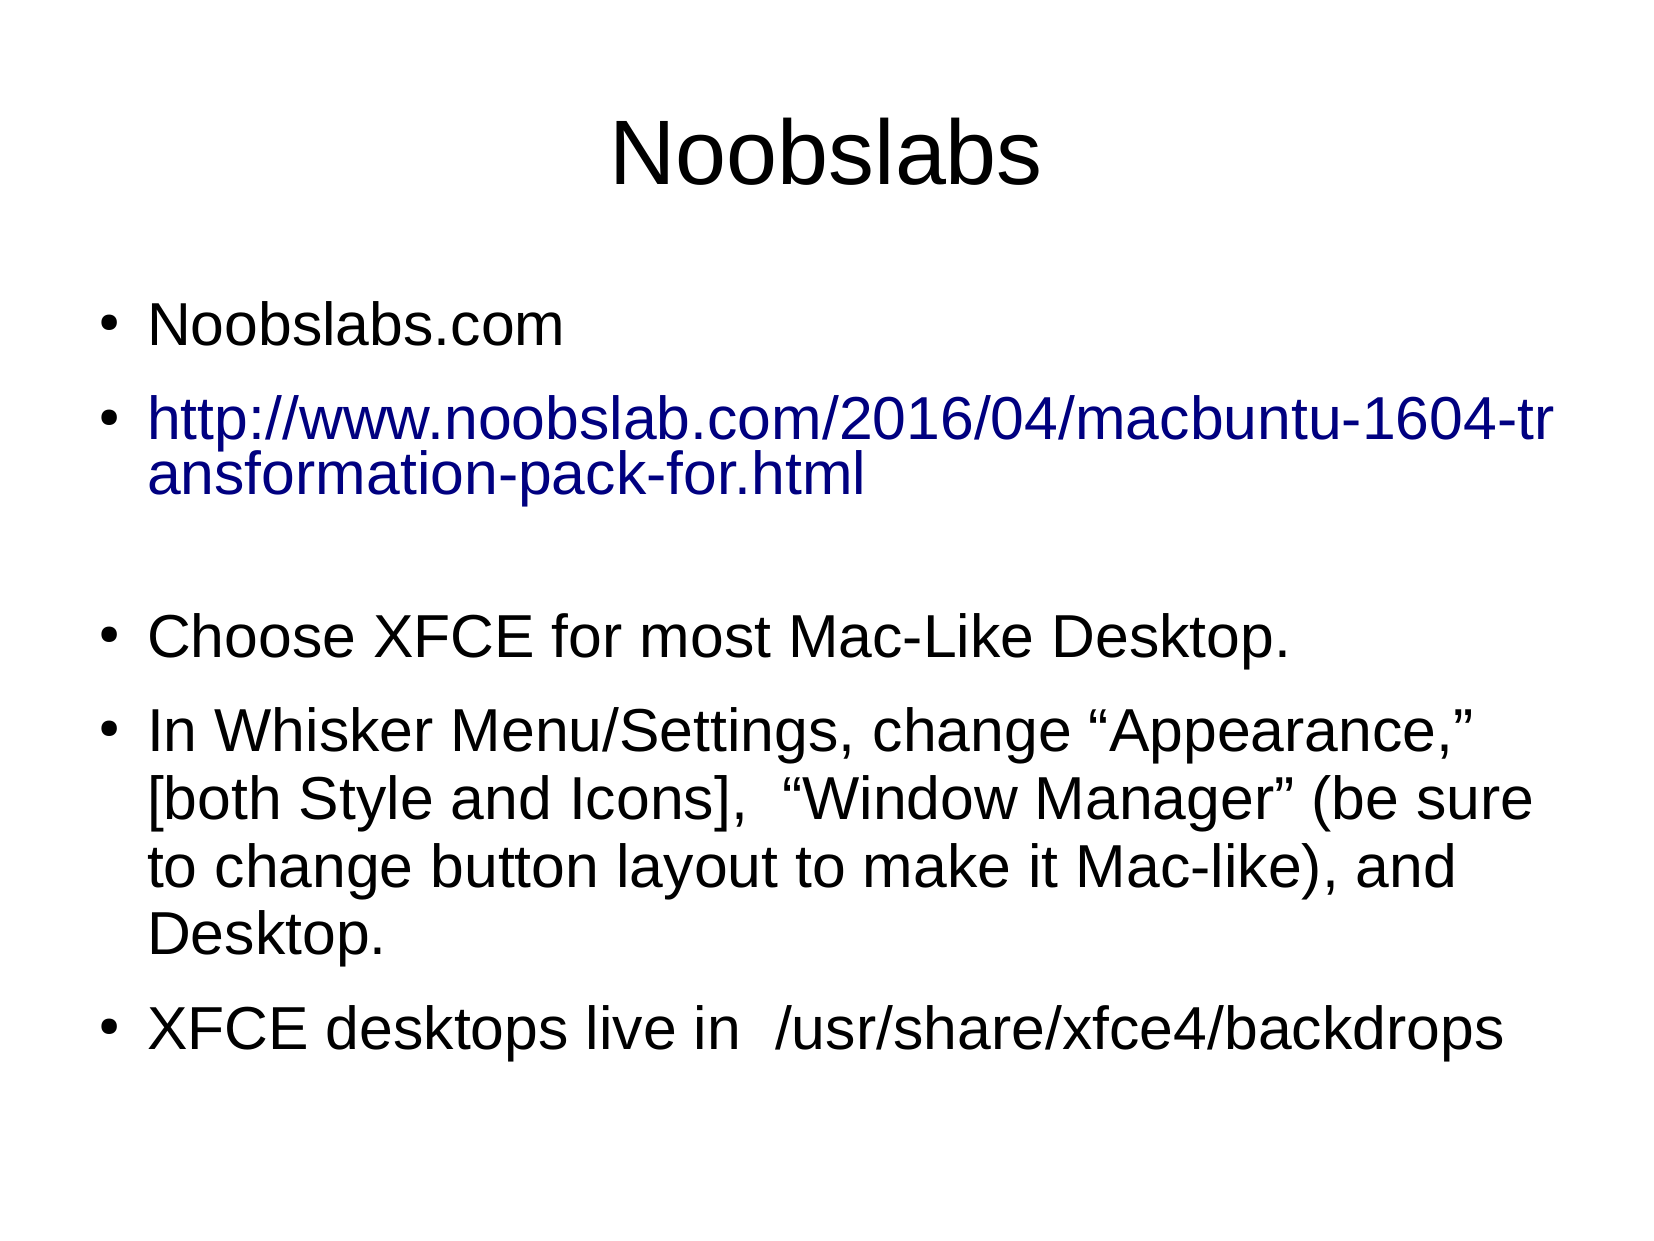

# Noobslabs
Noobslabs.com
http://www.noobslab.com/2016/04/macbuntu-1604-transformation-pack-for.html
Choose XFCE for most Mac-Like Desktop.
In Whisker Menu/Settings, change “Appearance,” [both Style and Icons], “Window Manager” (be sure to change button layout to make it Mac-like), and Desktop.
XFCE desktops live in /usr/share/xfce4/backdrops